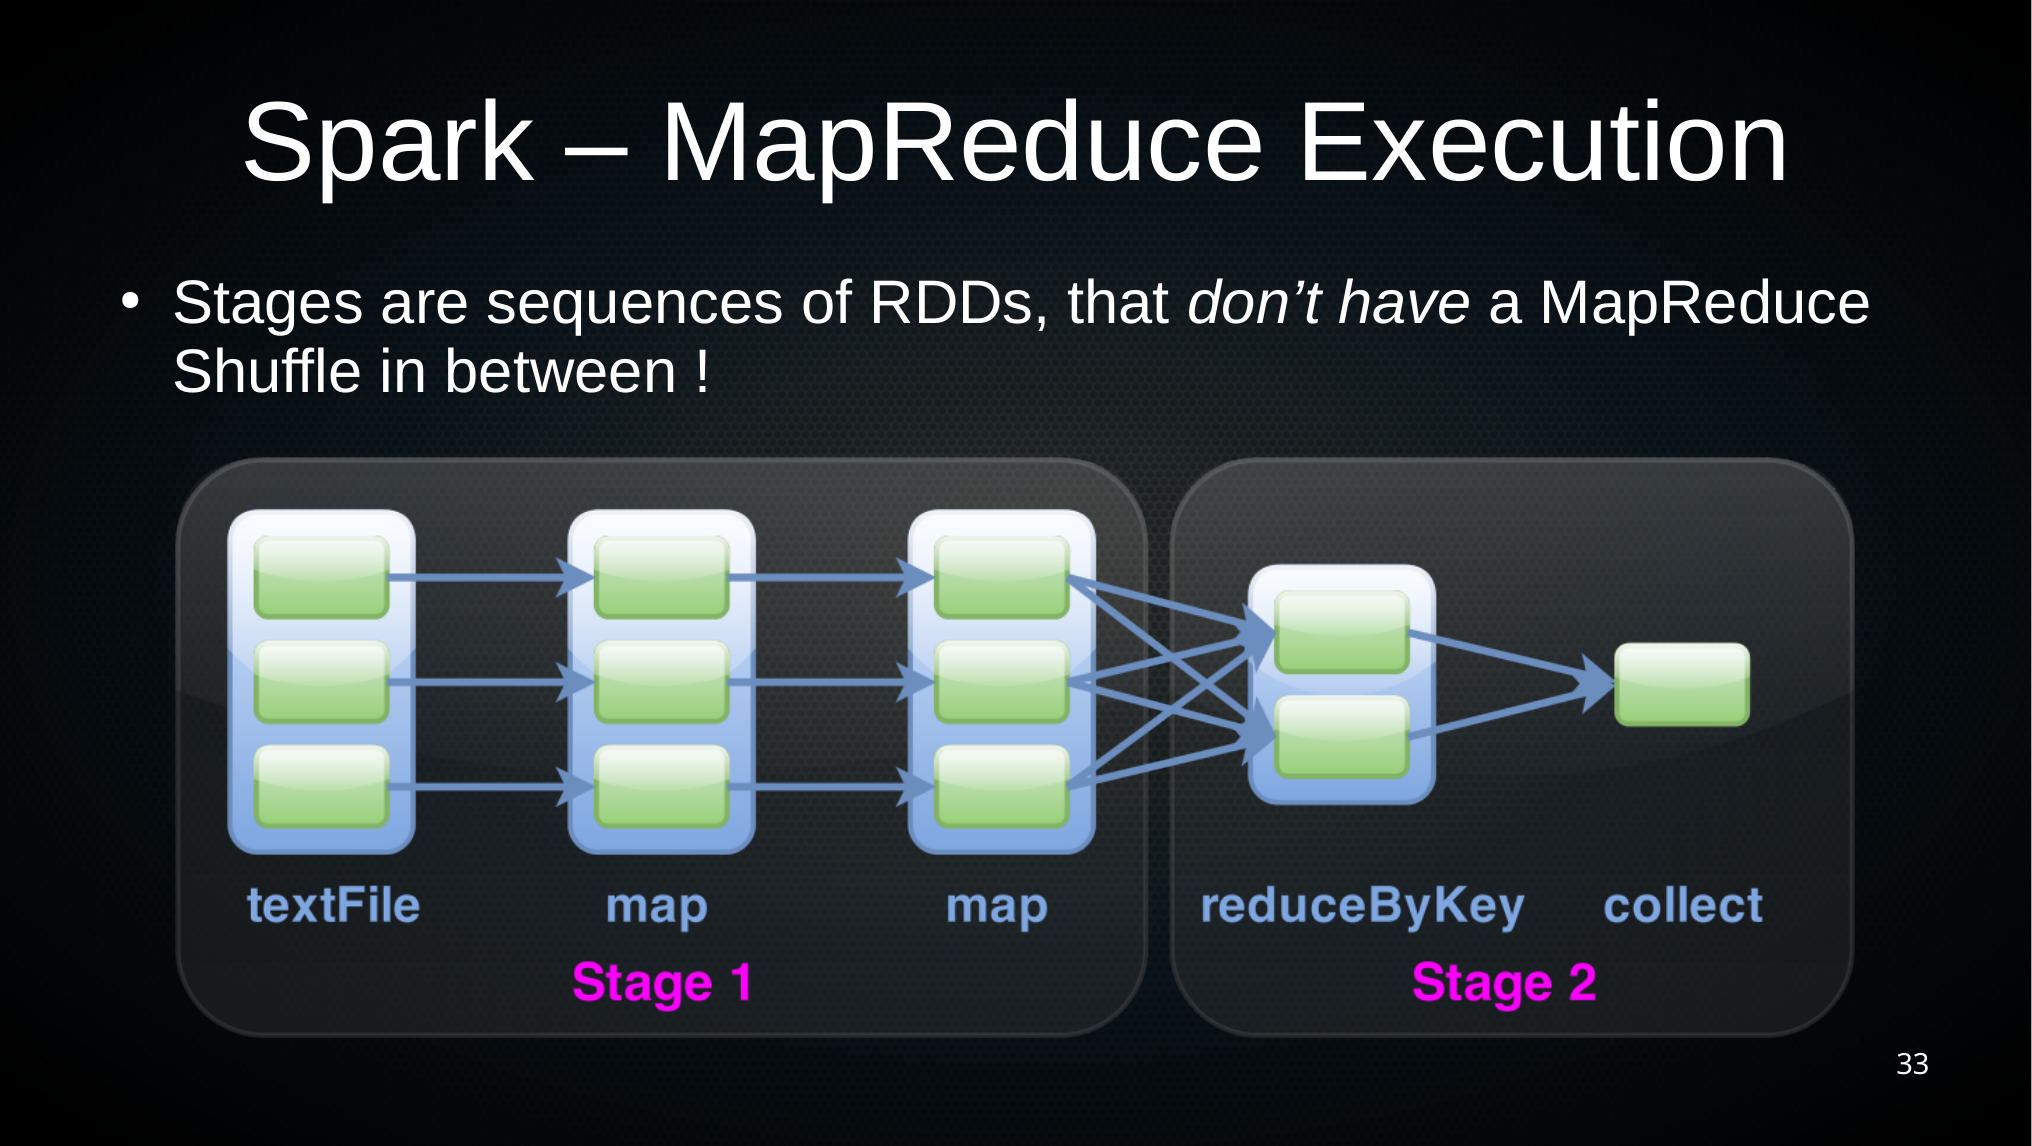

# Spark – MapReduce Execution
Stages are sequences of RDDs, that don’t have a MapReduce Shuffle in between !
33